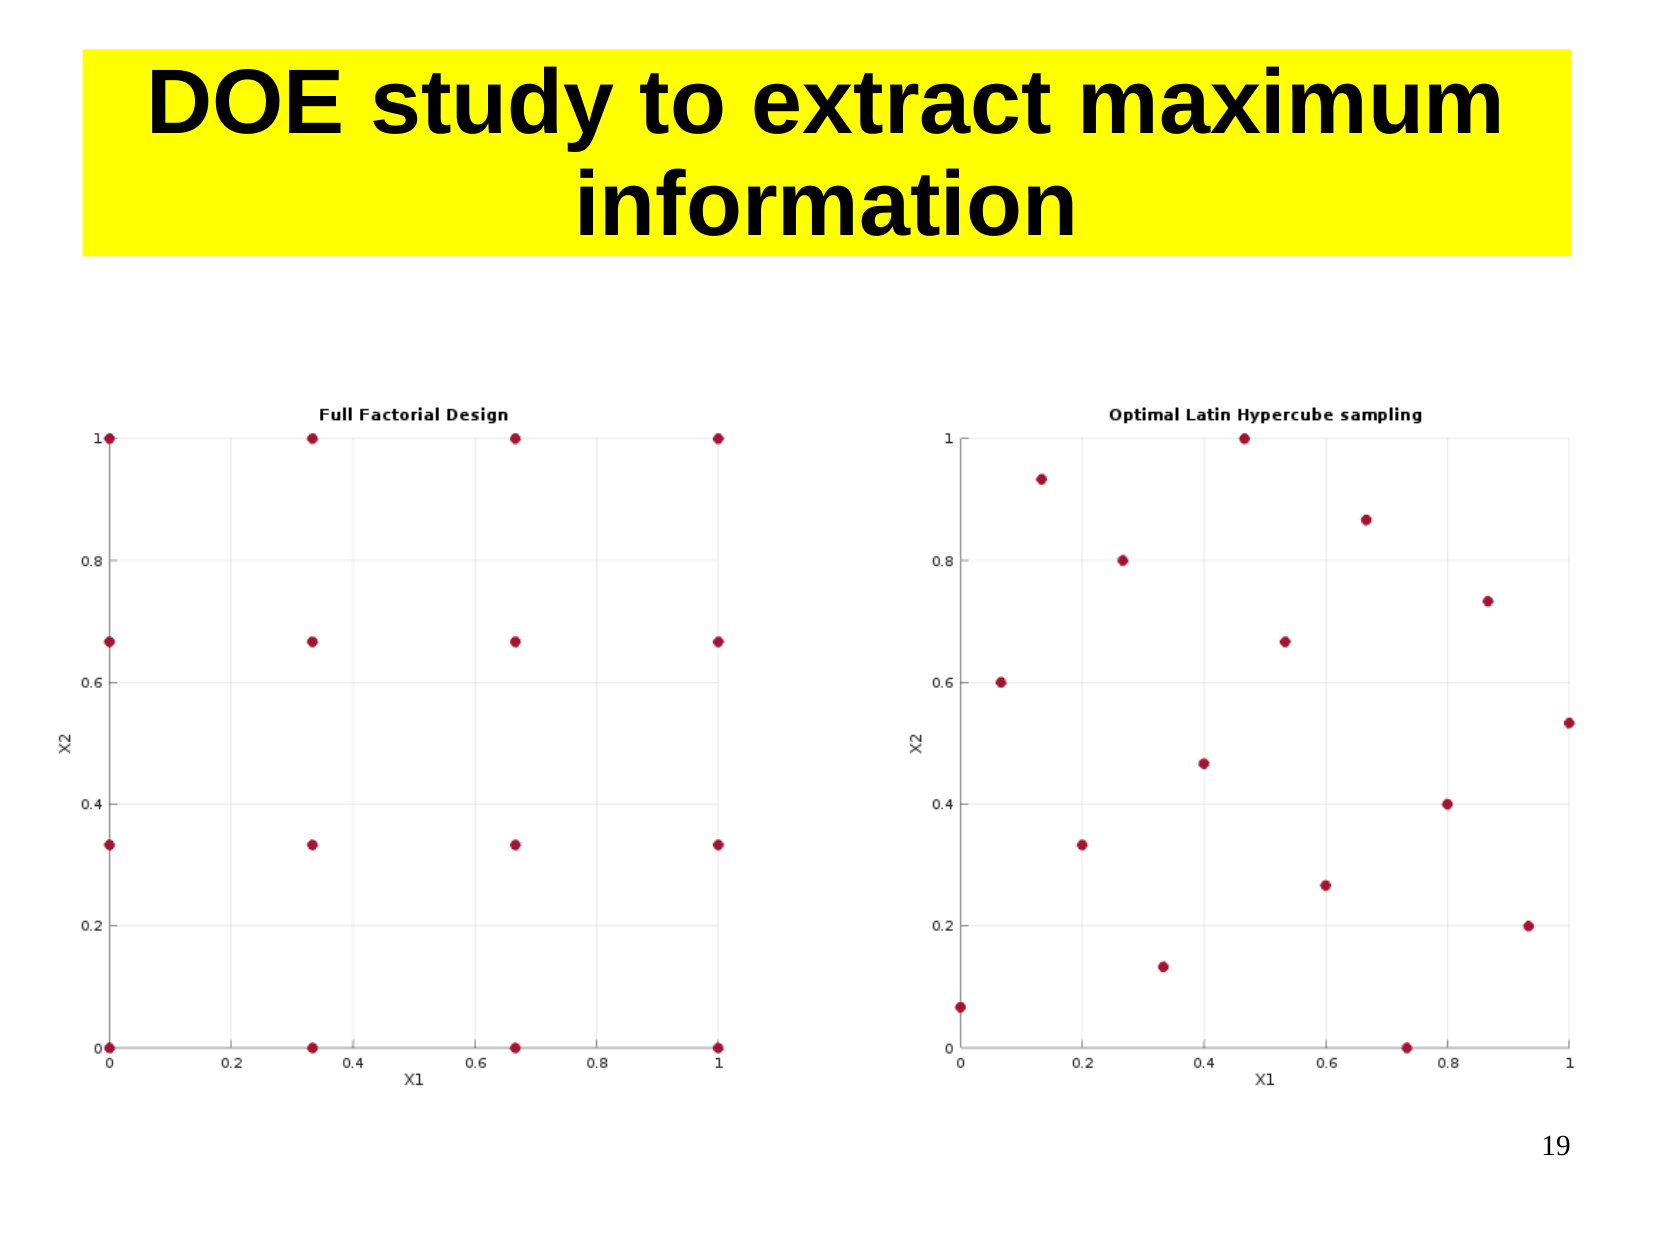

# DOE study to extract maximum information
19